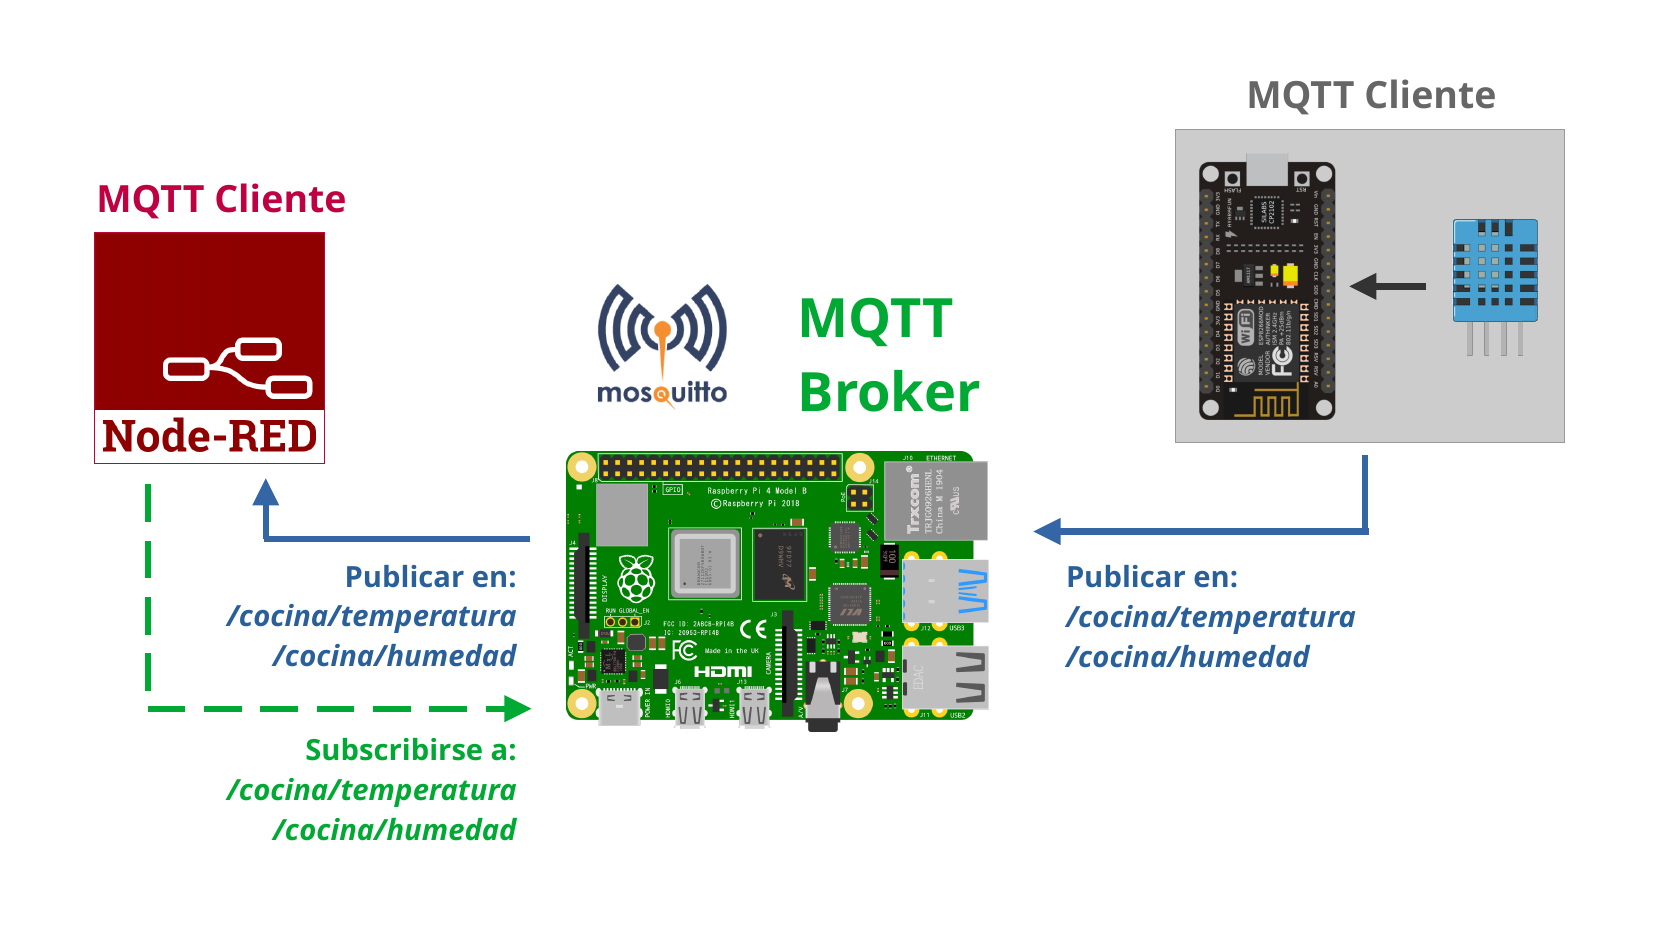

MQTT Cliente
MQTT Cliente
MQTT
Broker
Publicar en:
/cocina/temperatura
/cocina/humedad
Publicar en:
/cocina/temperatura
/cocina/humedad
Subscribirse a:
/cocina/temperatura
/cocina/humedad